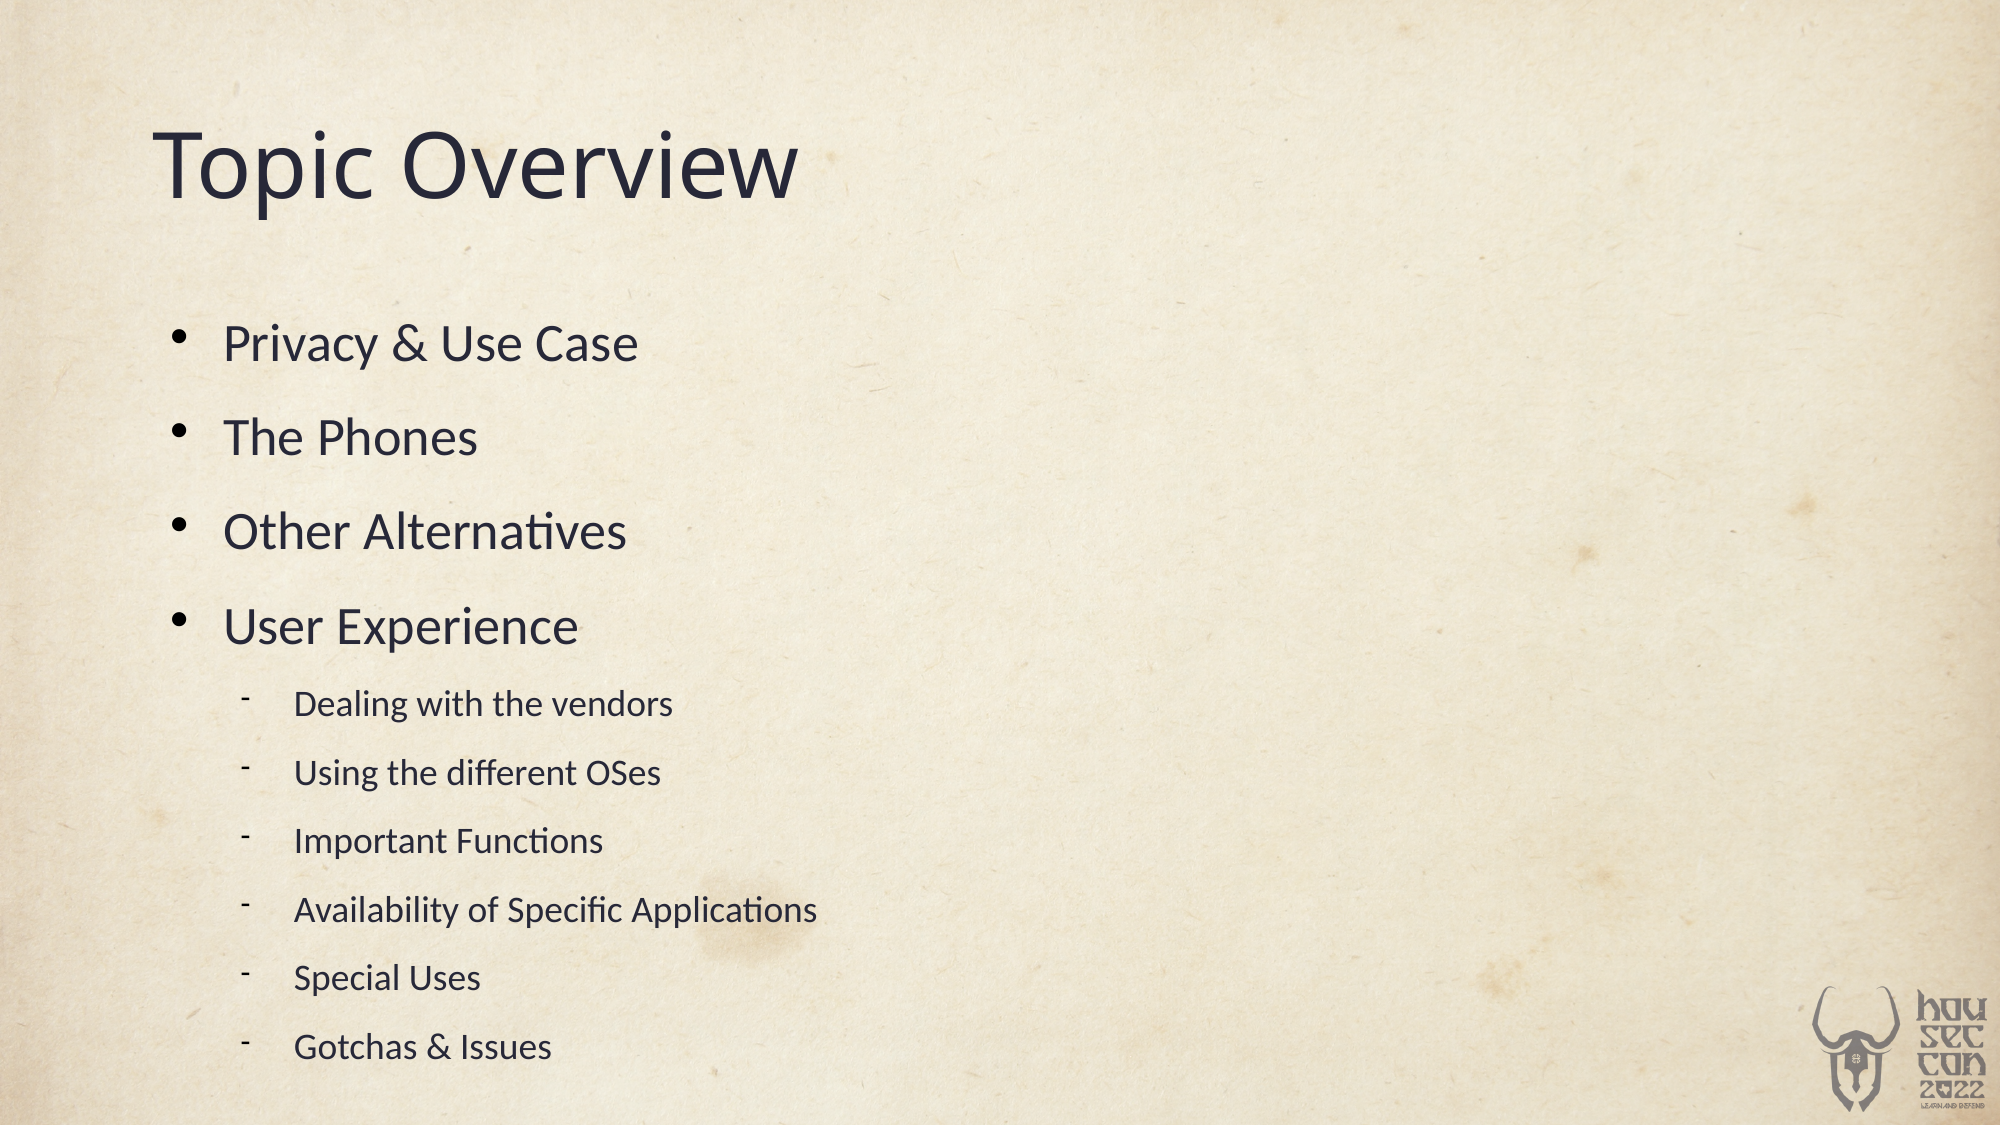

Topic Overview
Privacy & Use Case
The Phones
Other Alternatives
User Experience
Dealing with the vendors
Using the different OSes
Important Functions
Availability of Specific Applications
Special Uses
Gotchas & Issues